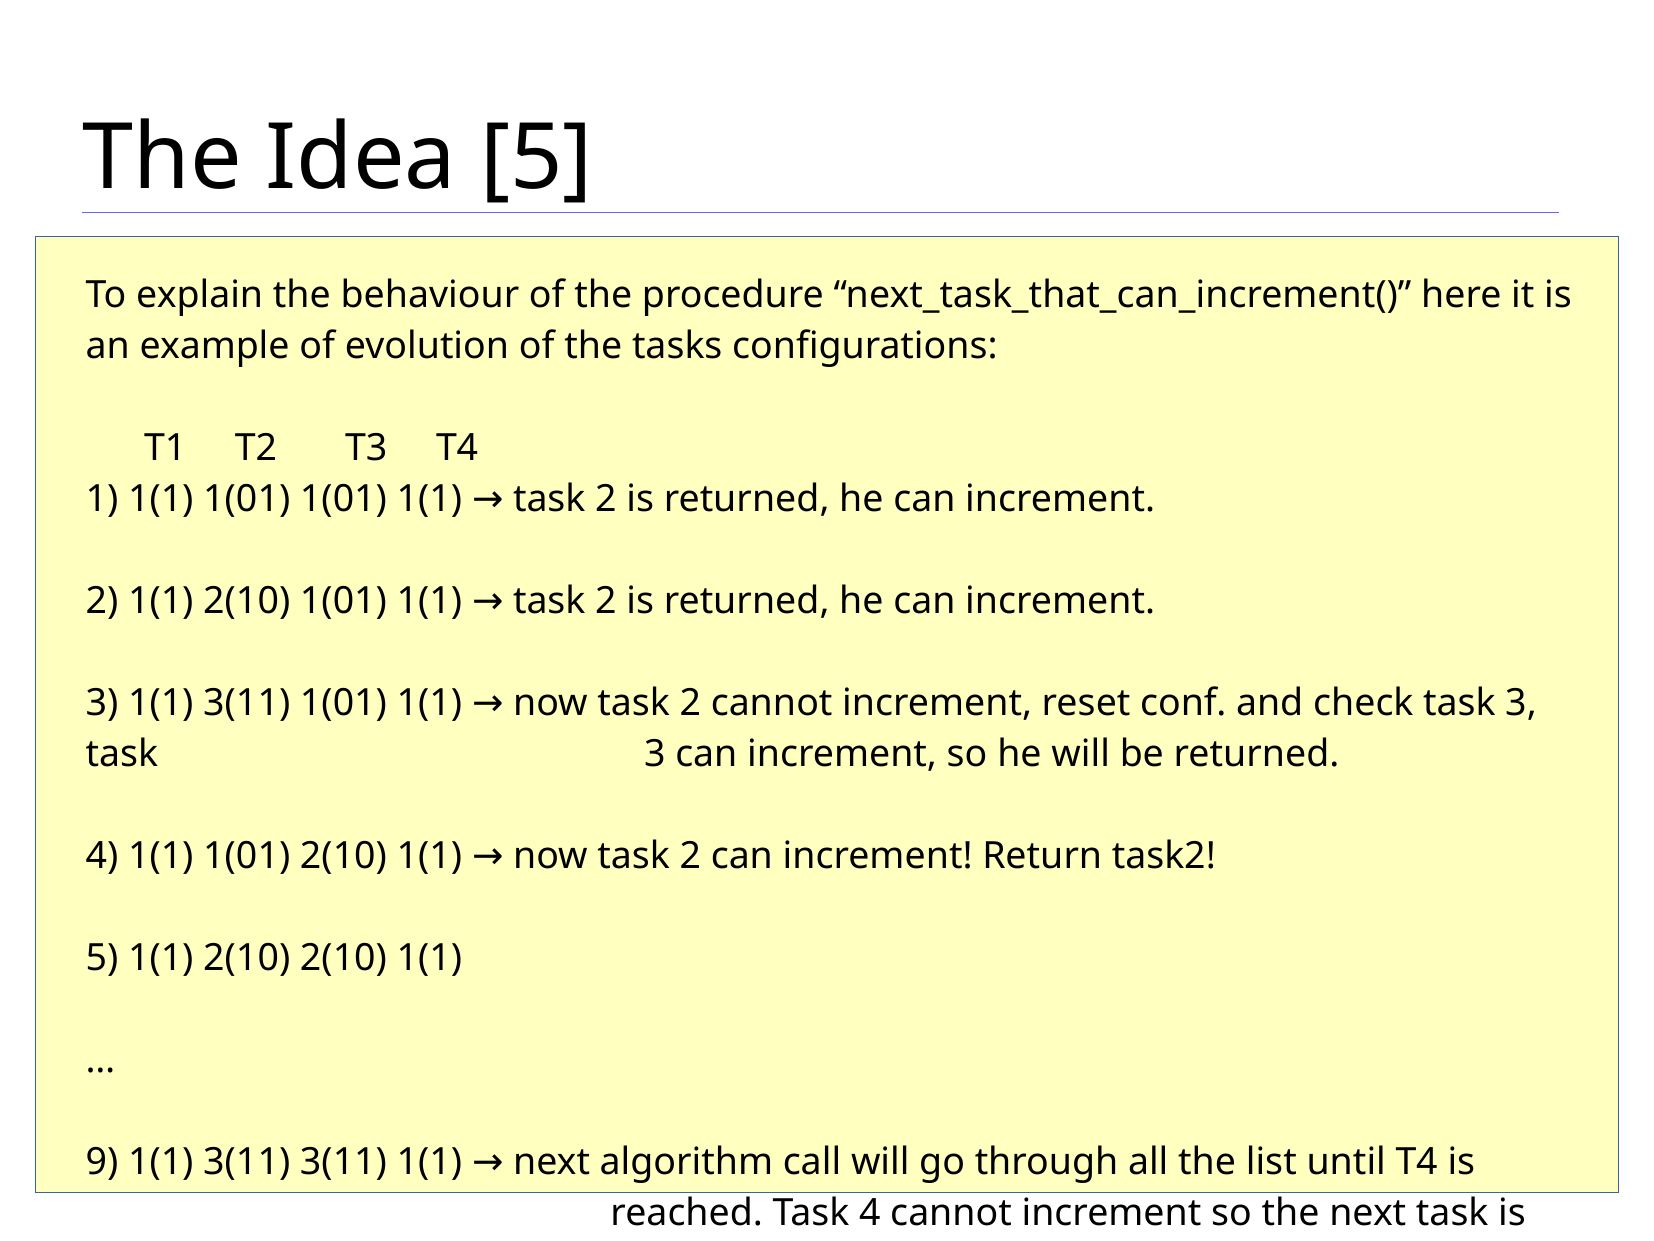

# The Idea [5]
To explain the behaviour of the procedure “next_task_that_can_increment()” here it is an example of evolution of the tasks configurations:
 T1 T2 T3 T4
1) 1(1) 1(01) 1(01) 1(1) → task 2 is returned, he can increment.
2) 1(1) 2(10) 1(01) 1(1) → task 2 is returned, he can increment.
3) 1(1) 3(11) 1(01) 1(1) → now task 2 cannot increment, reset conf. and check task 3, task 3 can increment, so he will be returned.
4) 1(1) 1(01) 2(10) 1(1) → now task 2 can increment! Return task2!
5) 1(1) 2(10) 2(10) 1(1)
…
9) 1(1) 3(11) 3(11) 1(1) → next algorithm call will go through all the list until T4 is reached. Task 4 cannot increment so the next task is considered, but the next task is null! So null will be returned.